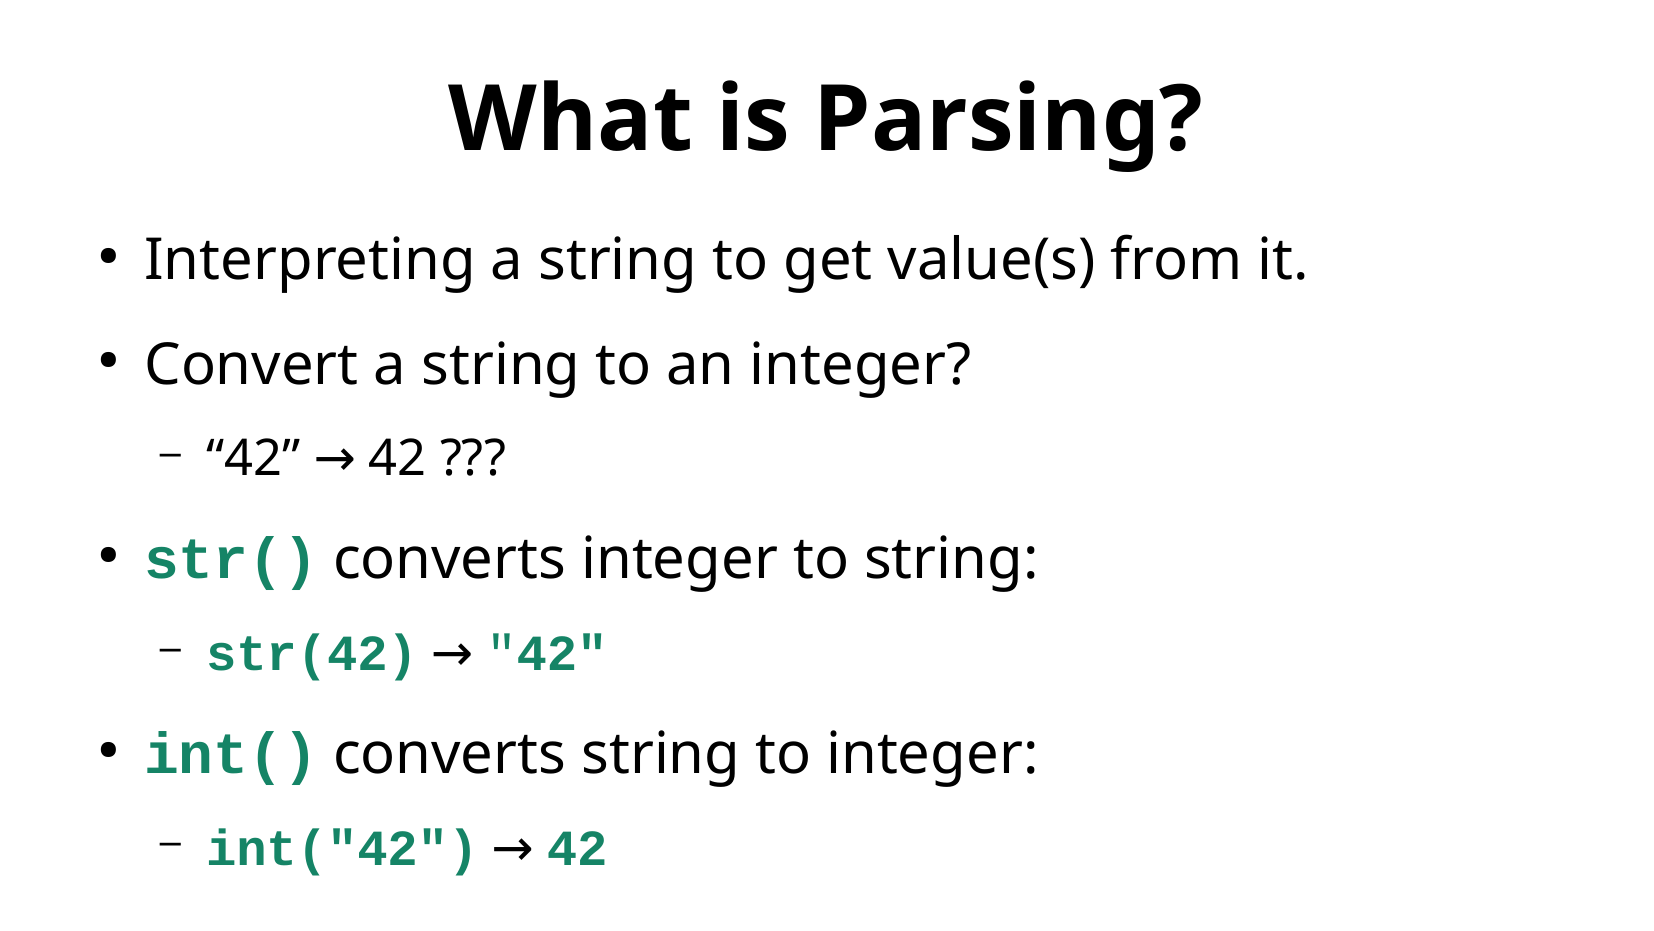

# What is Parsing?
Interpreting a string to get value(s) from it.
Convert a string to an integer?
“42” → 42 ???
str() converts integer to string:
str(42) → "42"
int() converts string to integer:
int("42") → 42